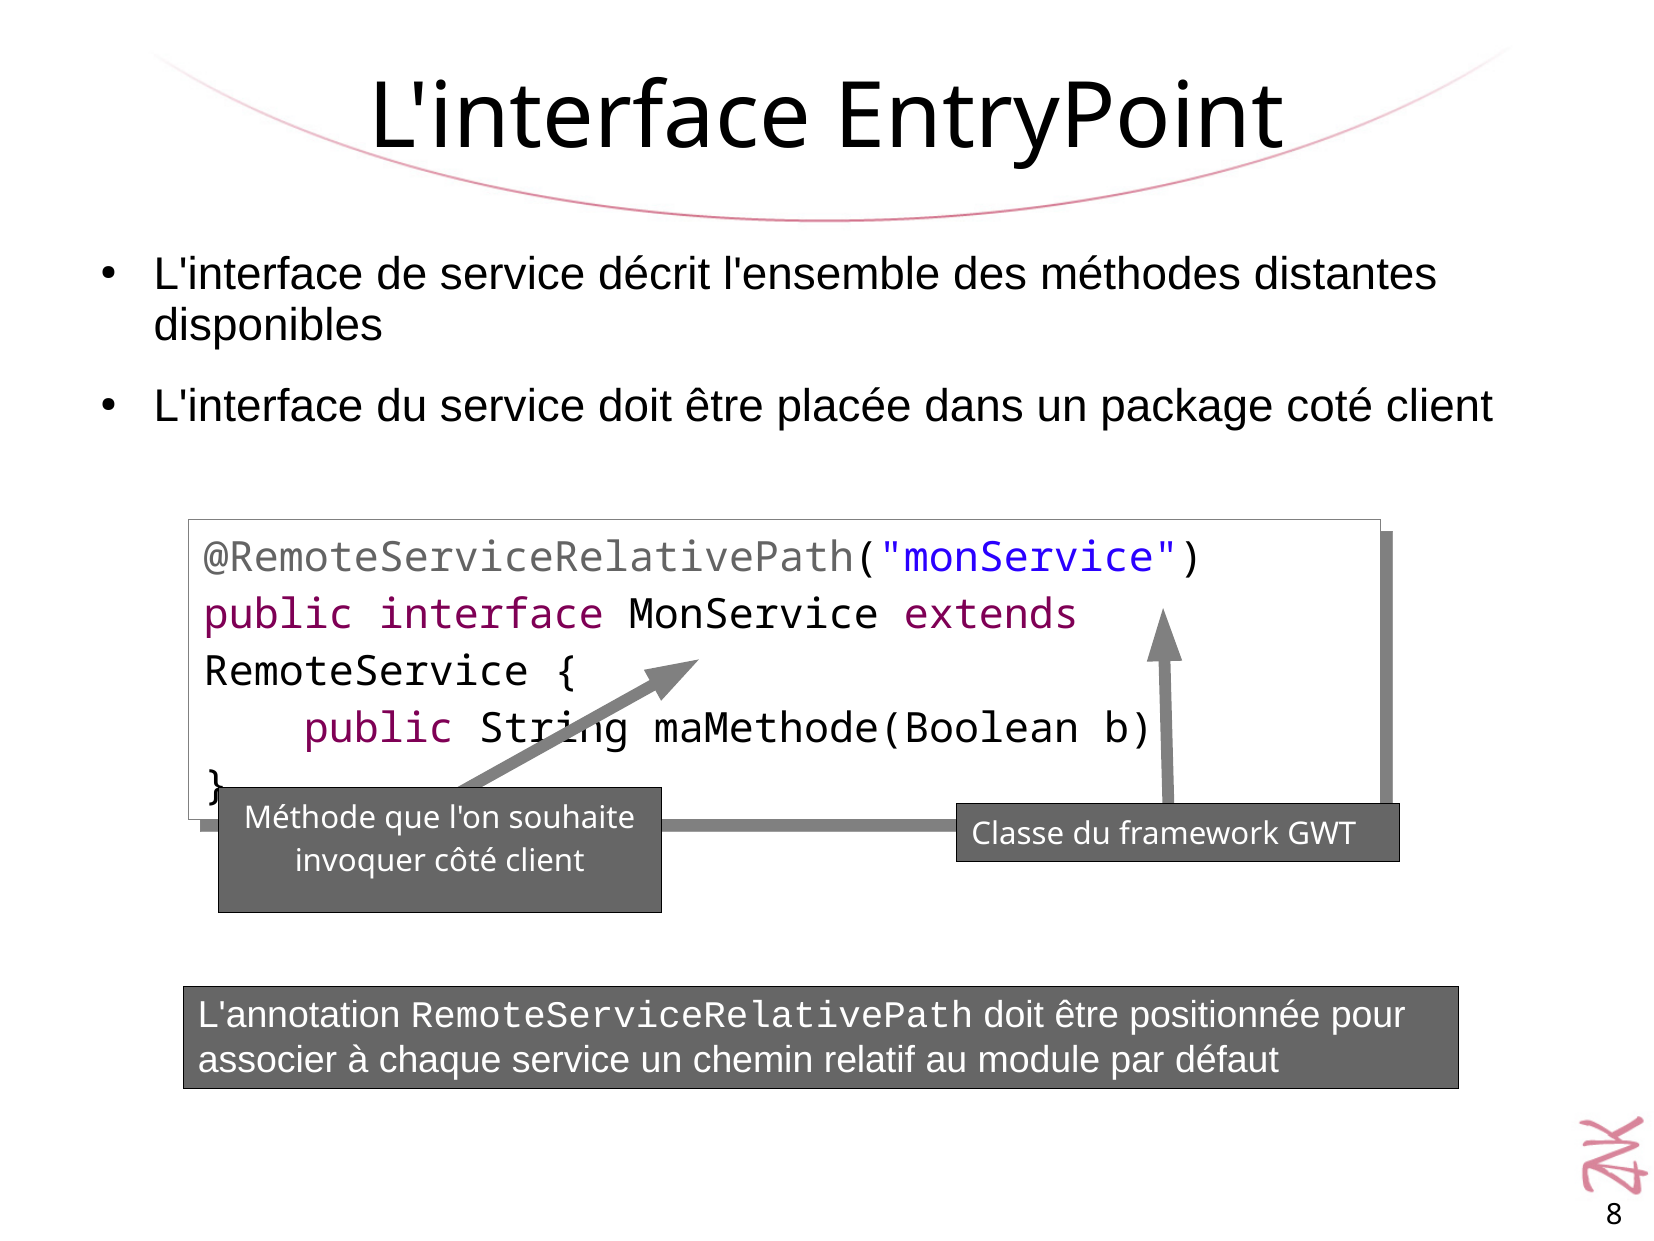

# L'interface EntryPoint
L'interface de service décrit l'ensemble des méthodes distantes disponibles
L'interface du service doit être placée dans un package coté client
@RemoteServiceRelativePath("monService")
public interface MonService extends RemoteService {
 public String maMethode(Boolean b);
}
Méthode que l'on souhaite invoquer côté client
Classe du framework GWT
L'annotation RemoteServiceRelativePath doit être positionnée pour associer à chaque service un chemin relatif au module par défaut
8